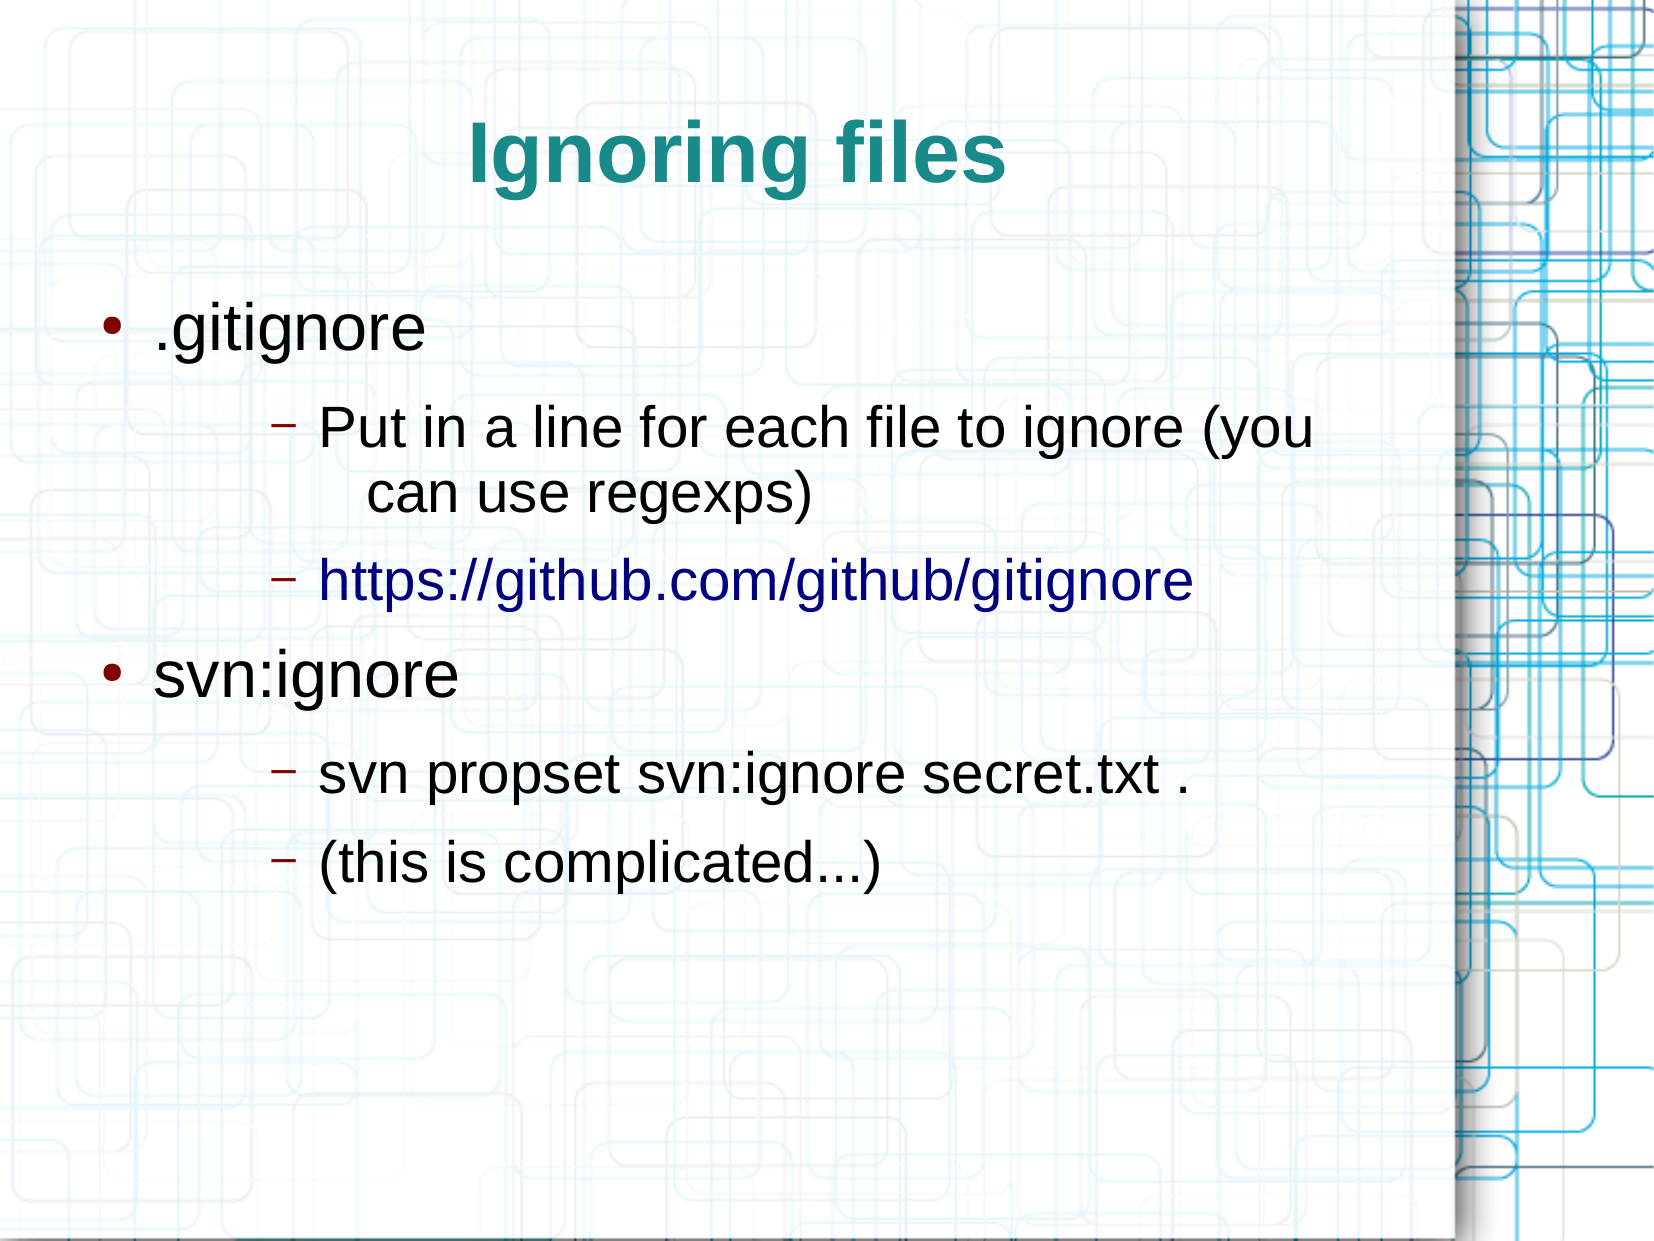

# Ignoring files
.gitignore
Put in a line for each file to ignore (you can use regexps)
https://github.com/github/gitignore
svn:ignore
svn propset svn:ignore secret.txt .
(this is complicated...)